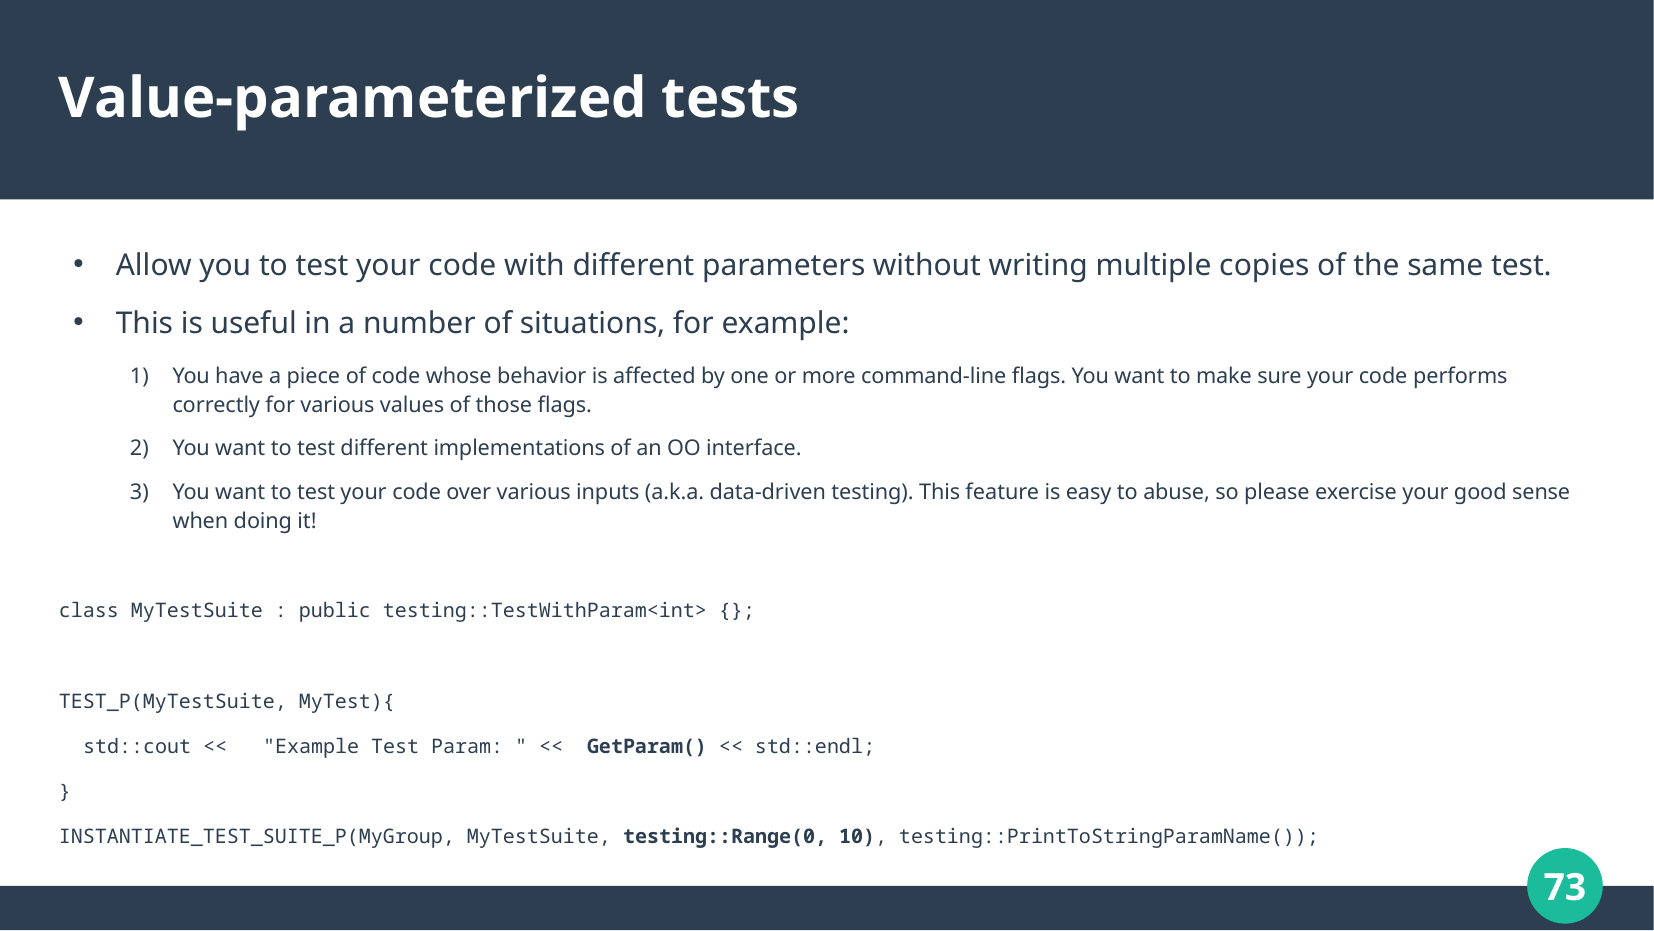

# Value-parameterized tests
Allow you to test your code with different parameters without writing multiple copies of the same test.
This is useful in a number of situations, for example:
You have a piece of code whose behavior is affected by one or more command-line flags. You want to make sure your code performs correctly for various values of those flags.
You want to test different implementations of an OO interface.
You want to test your code over various inputs (a.k.a. data-driven testing). This feature is easy to abuse, so please exercise your good sense when doing it!
class MyTestSuite : public testing::TestWithParam<int> {};
TEST_P(MyTestSuite, MyTest){
 std::cout << "Example Test Param: " << GetParam() << std::endl;
}
INSTANTIATE_TEST_SUITE_P(MyGroup, MyTestSuite, testing::Range(0, 10), testing::PrintToStringParamName());